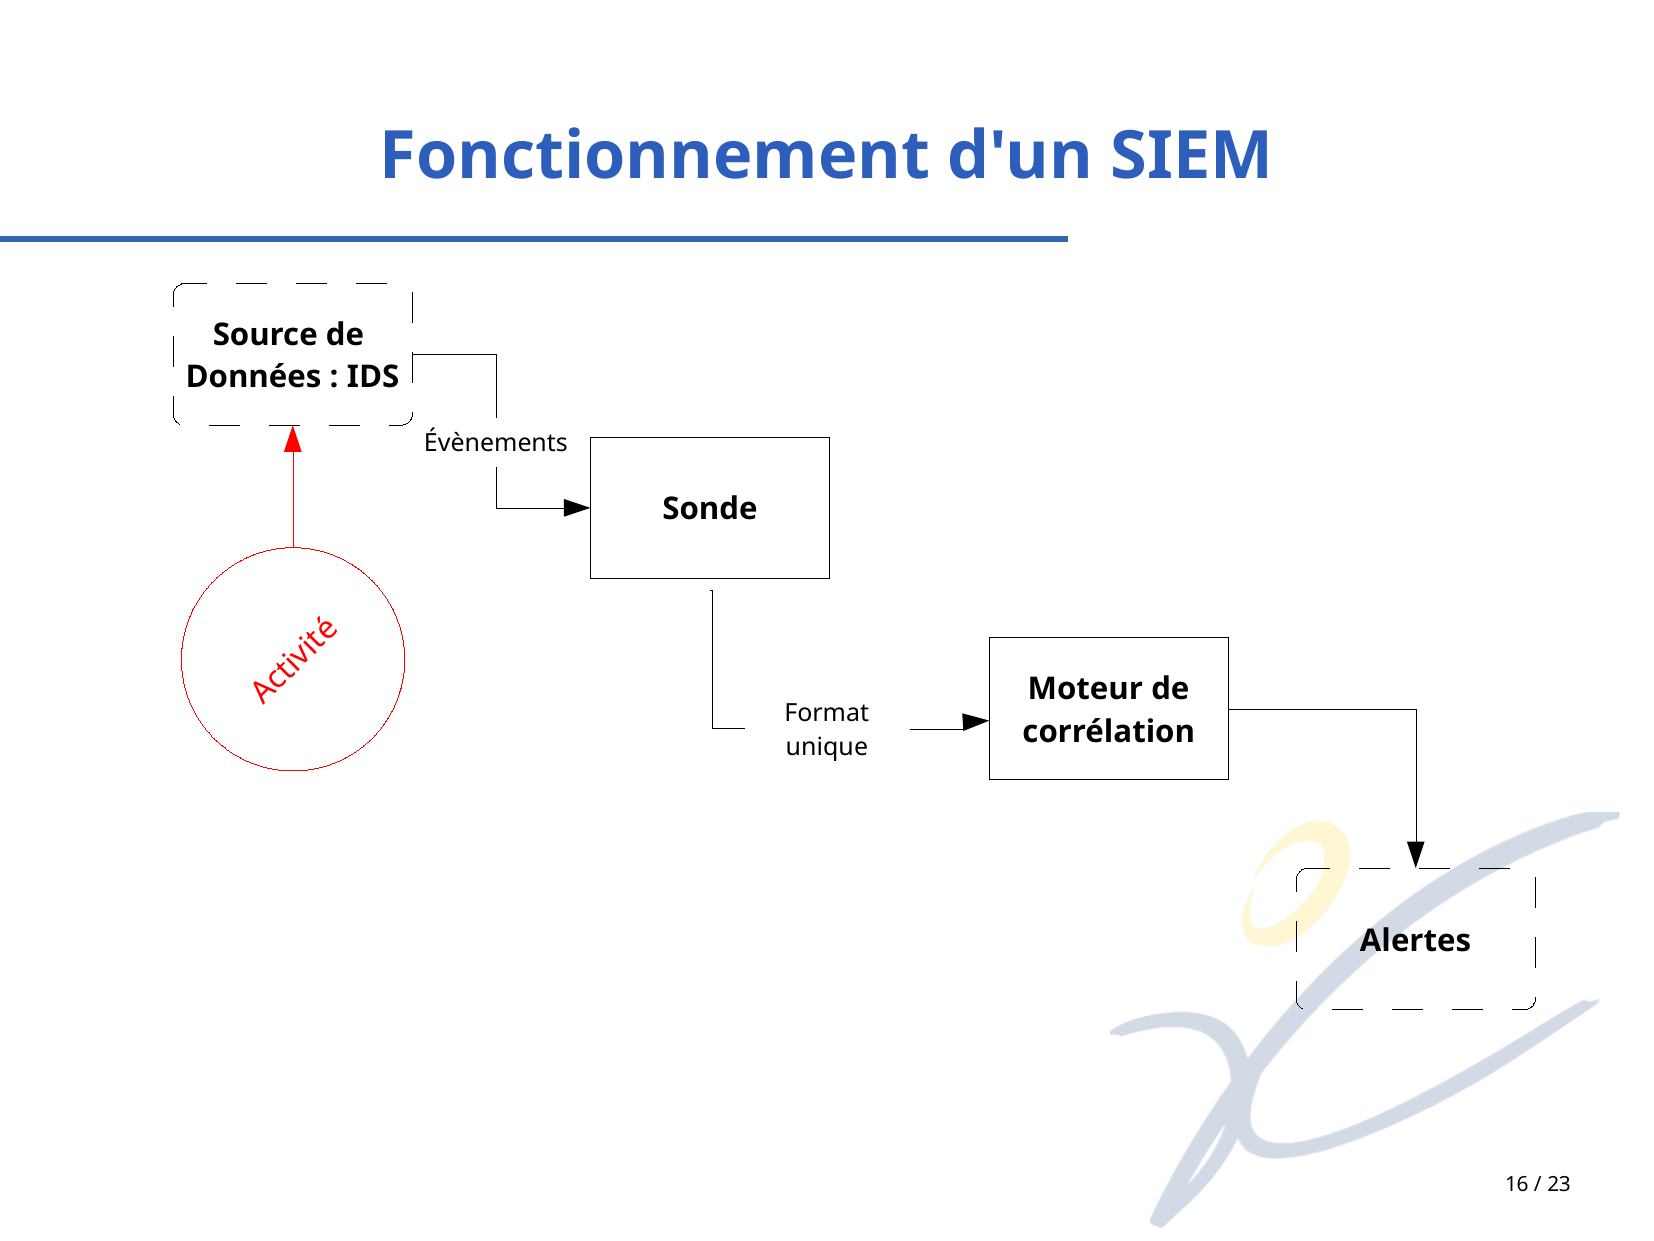

# Fonctionnement d'un SIEM
Source de
Données : IDS
Évènements
Sonde
Activité
Moteur de
corrélation
Format unique
Alertes
16